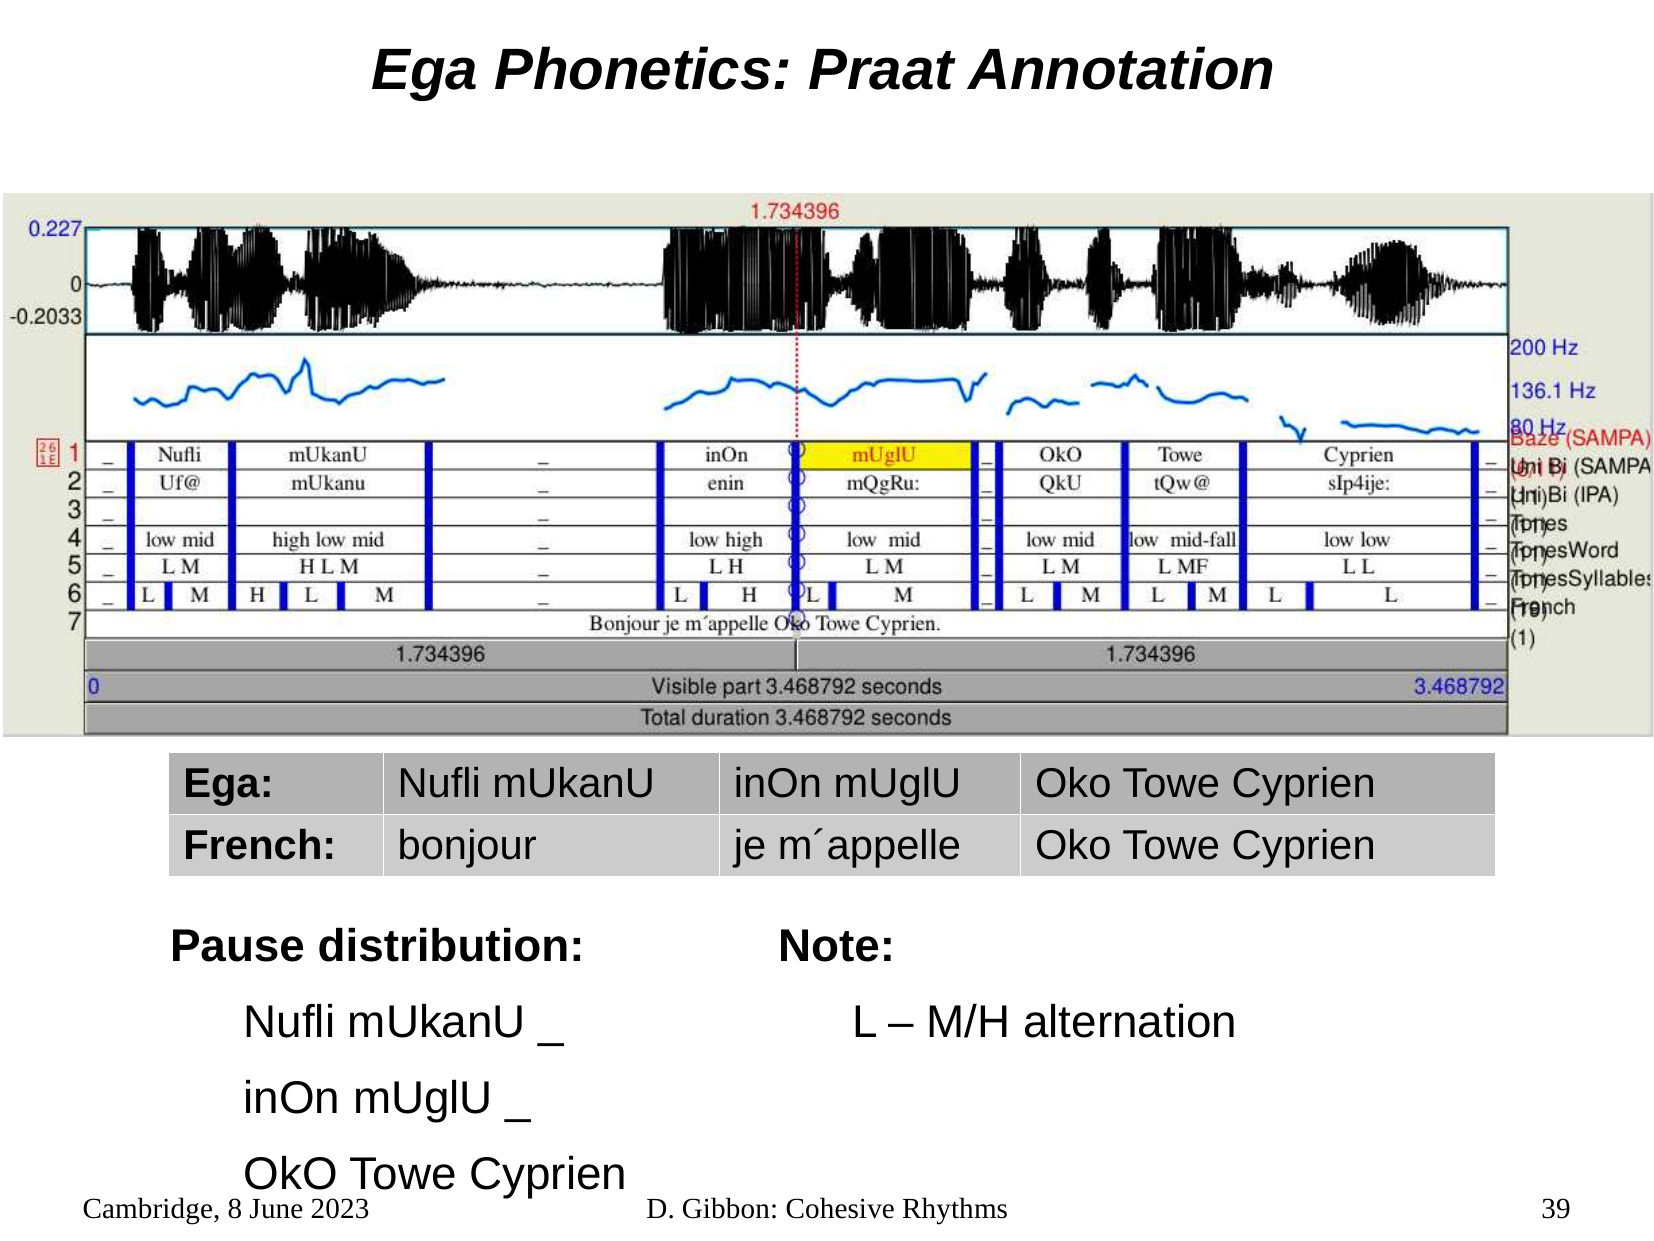

# Ega Phonetics: Praat Annotation
| Ega: | Nufli mUkanU | inOn mUglU | Oko Towe Cyprien |
| --- | --- | --- | --- |
| French: | bonjour | je m´appelle | Oko Towe Cyprien |
Pause distribution:
	Nufli mUkanU _
	inOn mUglU _
	OkO Towe Cyprien
Note:
	L – M/H alternation
Cambridge, 8 June 2023
D. Gibbon: Cohesive Rhythms
39